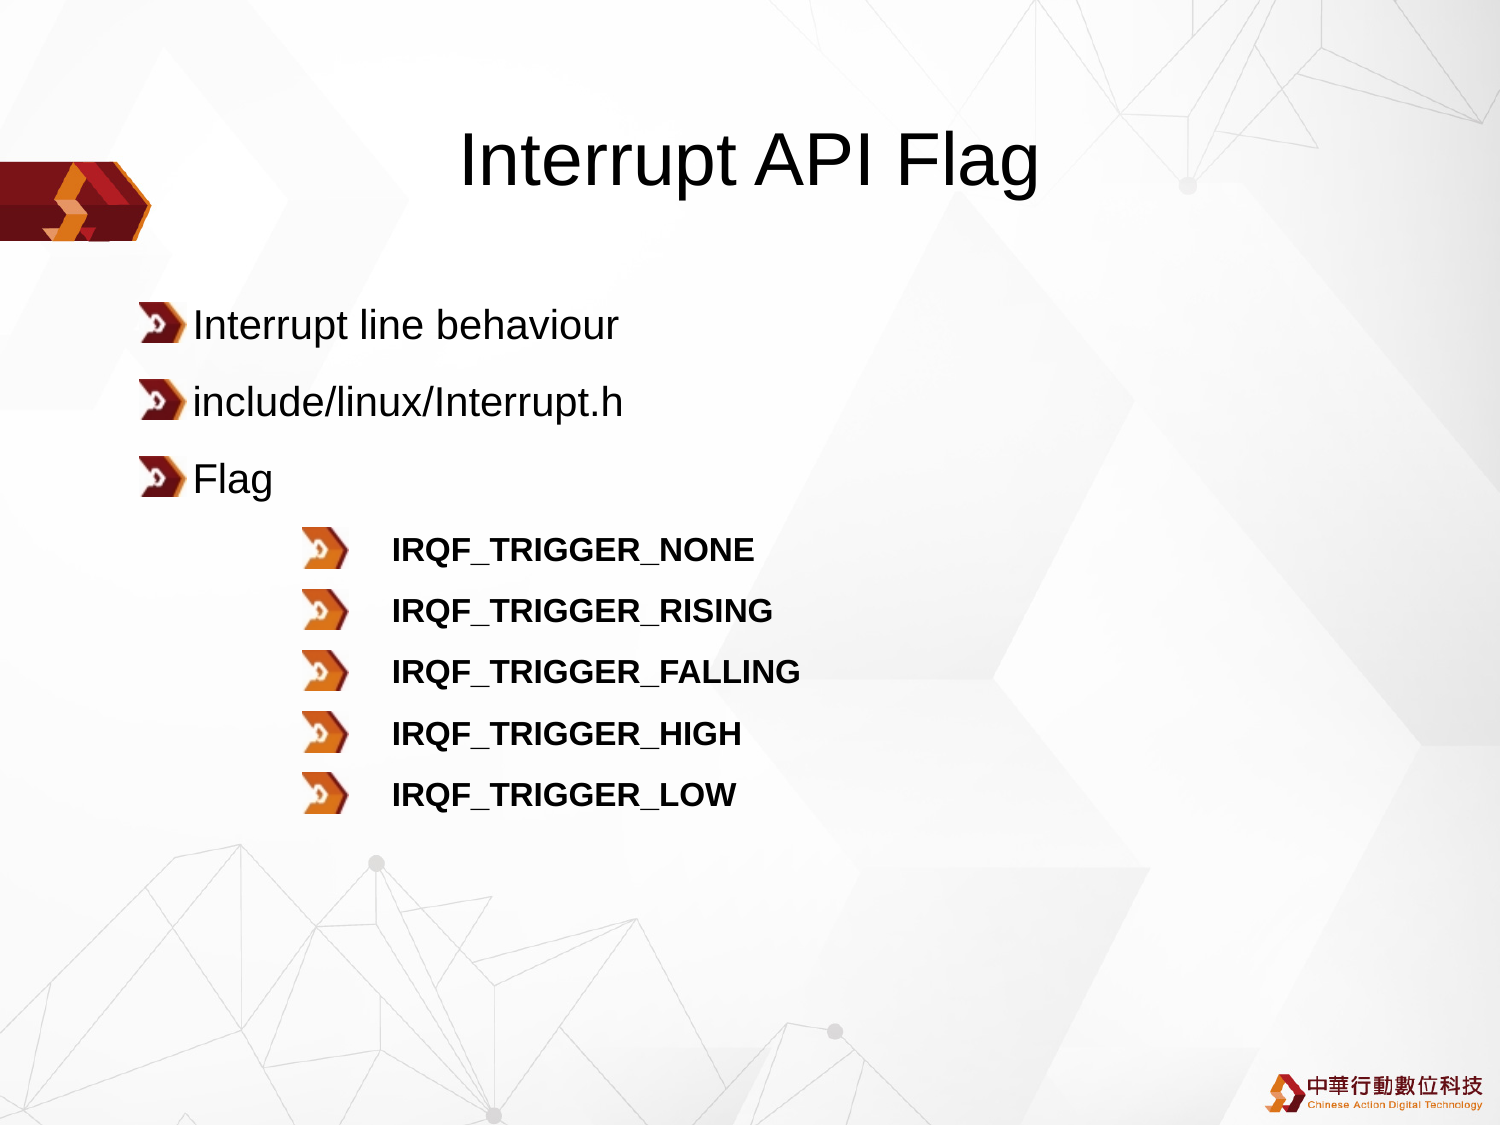

# Interrupt API Flag
Interrupt line behaviour
include/linux/Interrupt.h
Flag
IRQF_TRIGGER_NONE
IRQF_TRIGGER_RISING
IRQF_TRIGGER_FALLING
IRQF_TRIGGER_HIGH
IRQF_TRIGGER_LOW